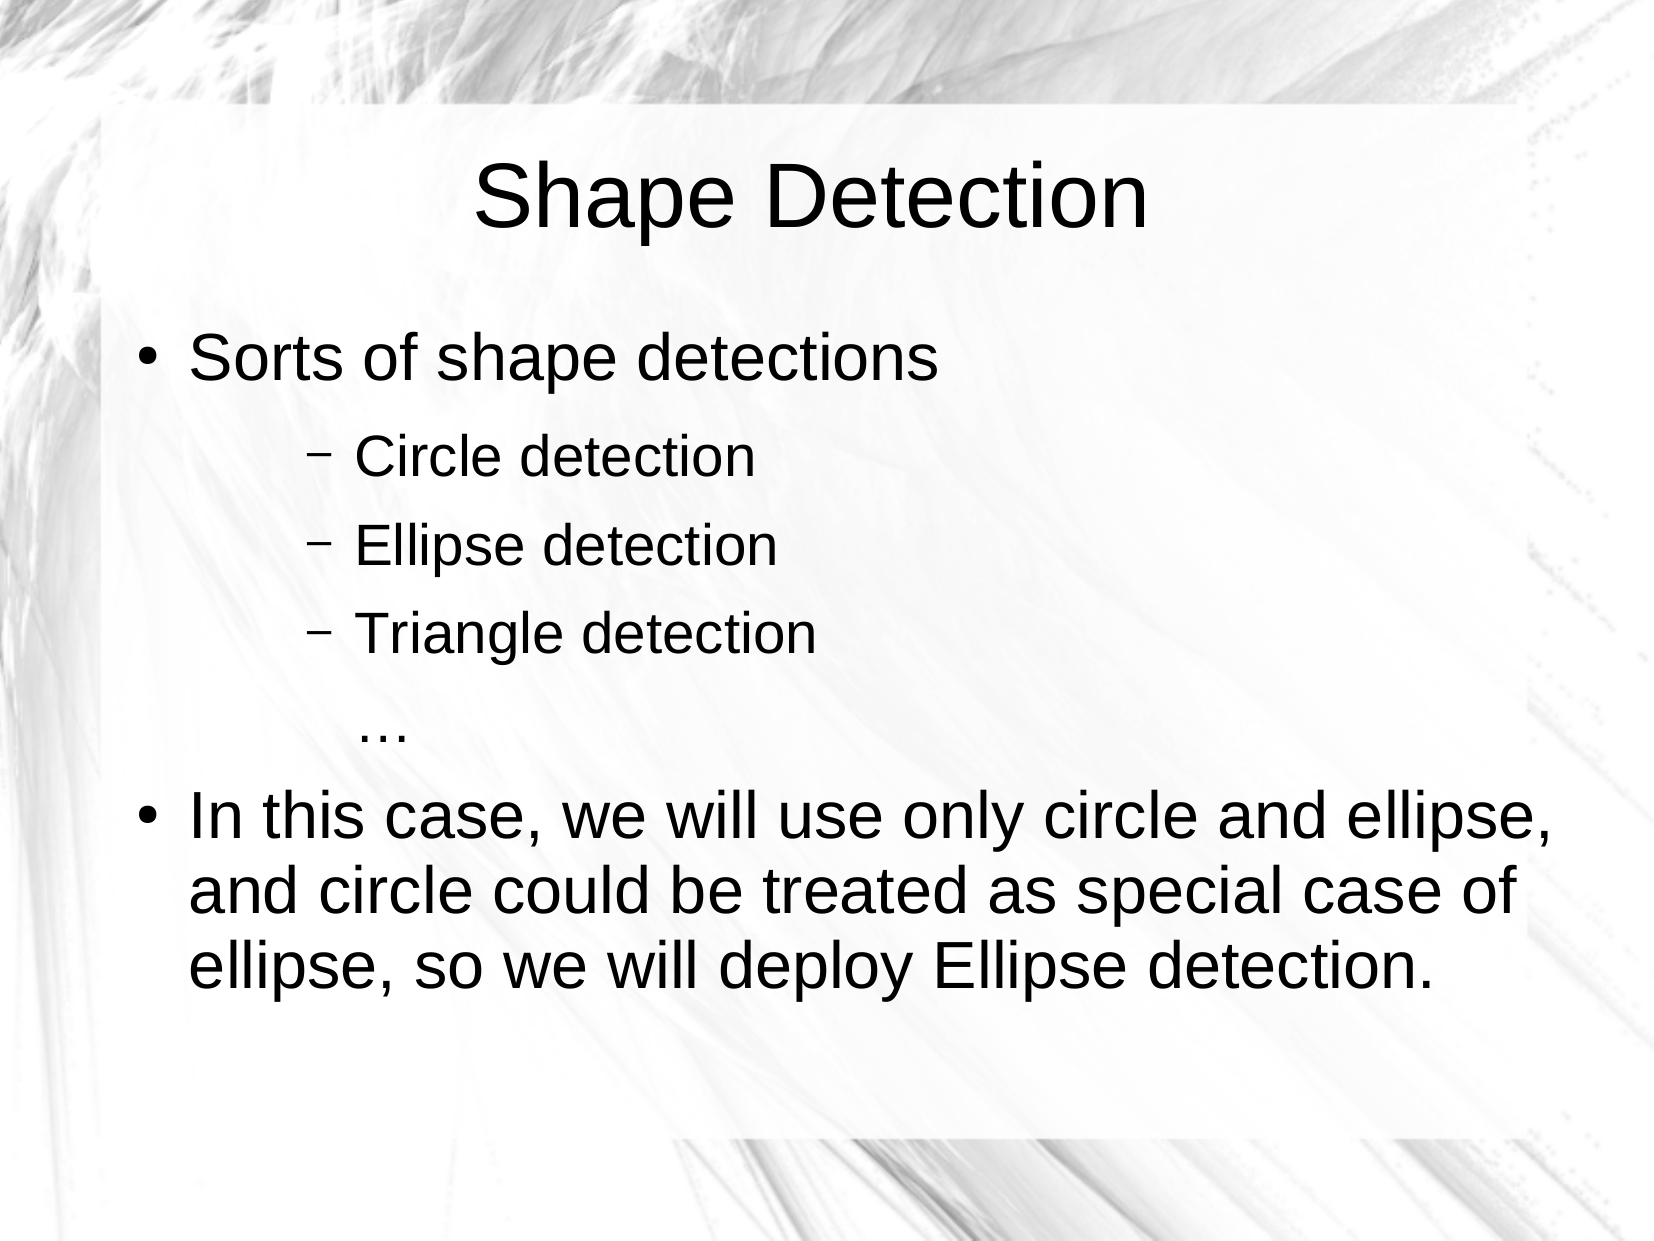

# Shape Detection
Sorts of shape detections
Circle detection
Ellipse detection
Triangle detection
…
In this case, we will use only circle and ellipse, and circle could be treated as special case of ellipse, so we will deploy Ellipse detection.